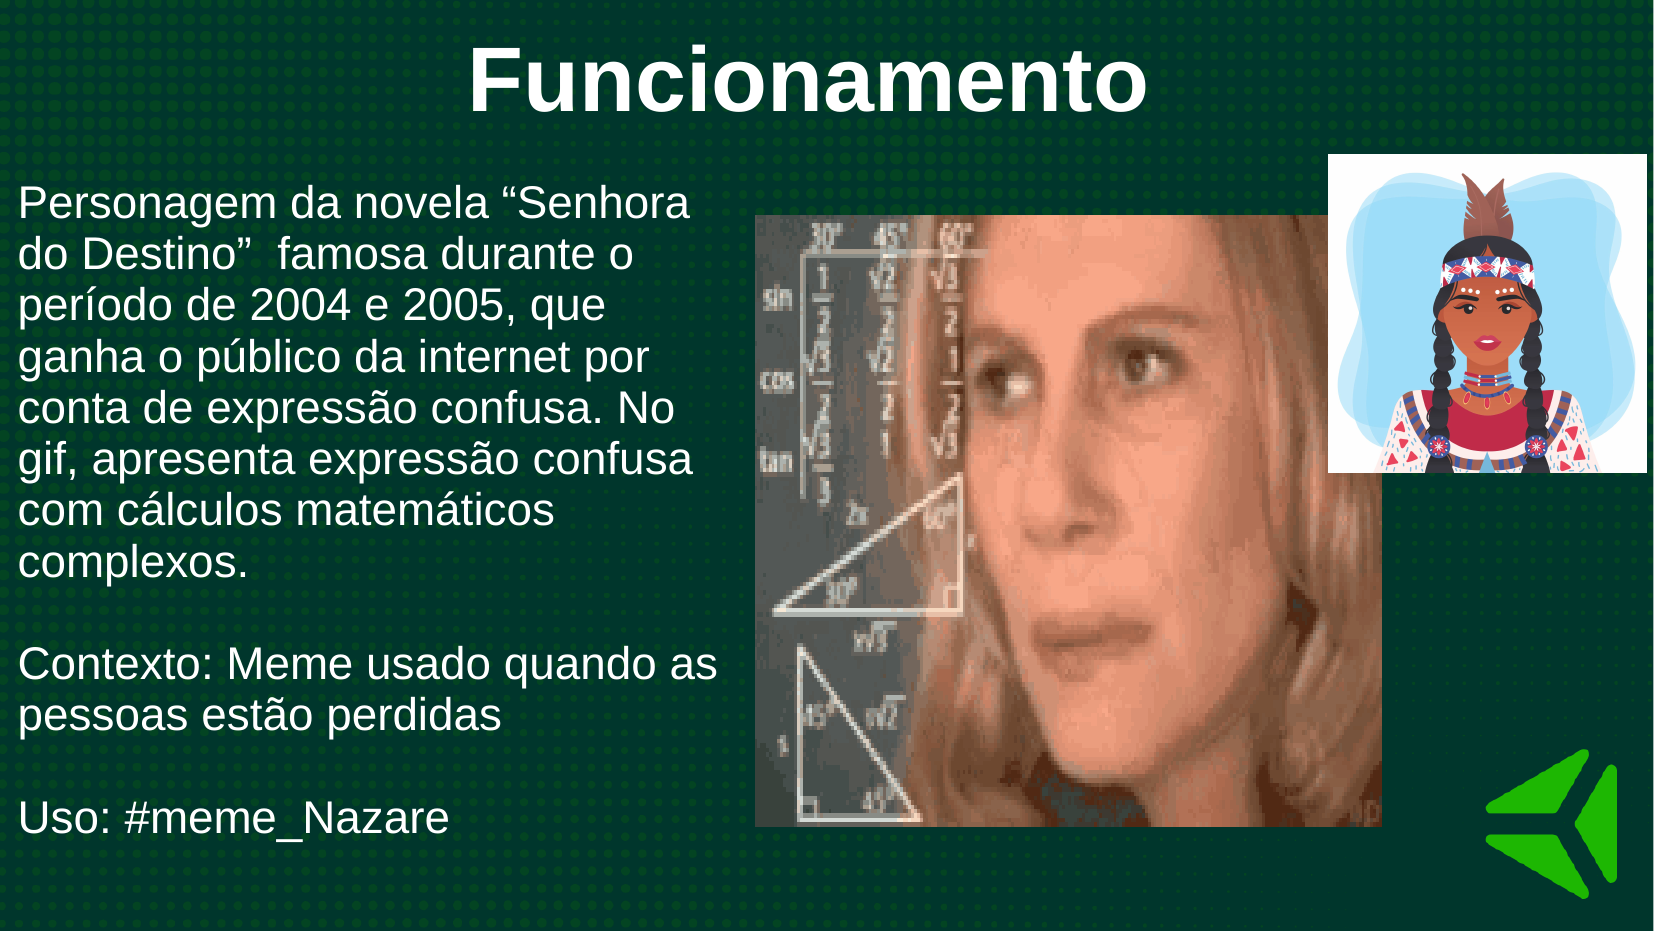

# Funcionamento
Personagem da novela “Senhora do Destino” famosa durante o período de 2004 e 2005, que ganha o público da internet por conta de expressão confusa. No gif, apresenta expressão confusa com cálculos matemáticos complexos.
Contexto: Meme usado quando as pessoas estão perdidas
Uso: #meme_Nazare